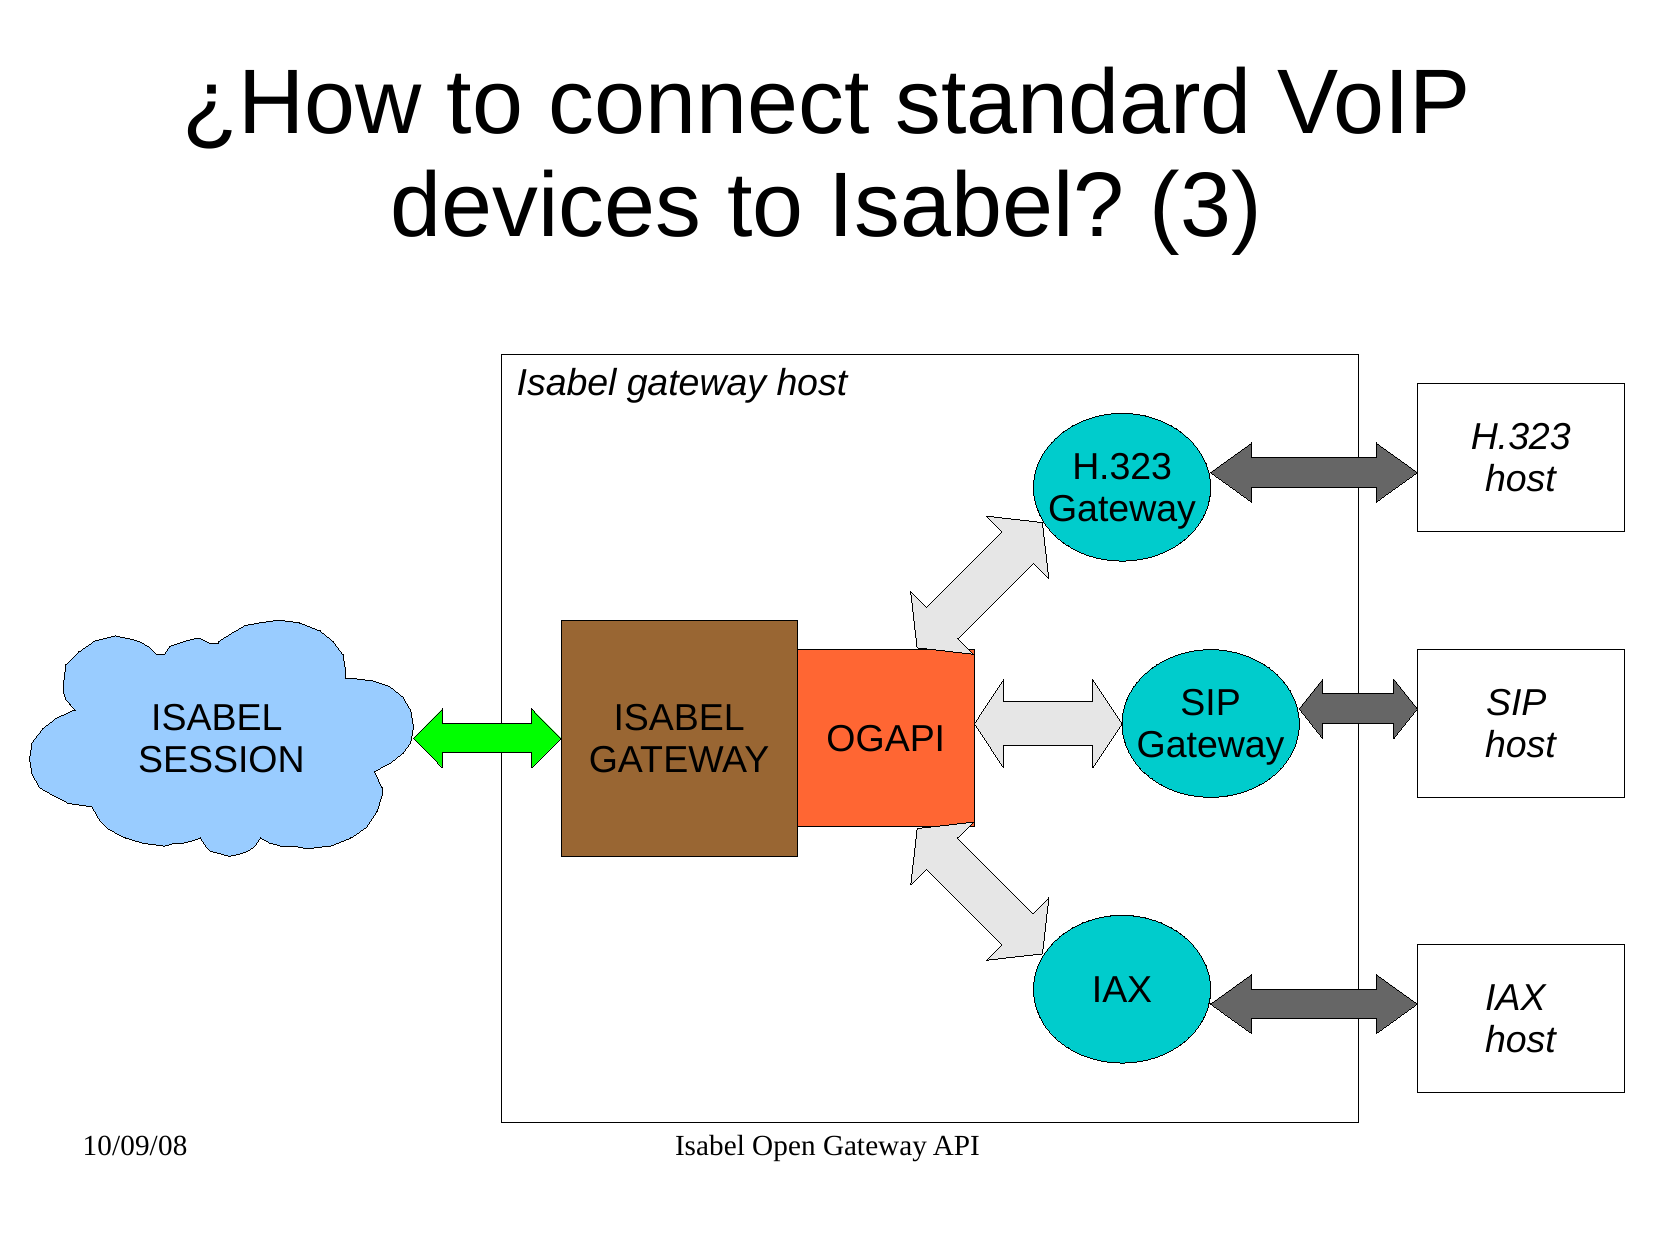

# ¿How to connect standard VoIP devices to Isabel? (3)
Isabel gateway host
H.323
host
H.323
Gateway
ISABEL
SESSION
ISABEL
GATEWAY
OGAPI
SIP
Gateway
SIP
host
IAX
IAX
host
10/09/08
Isabel Open Gateway API